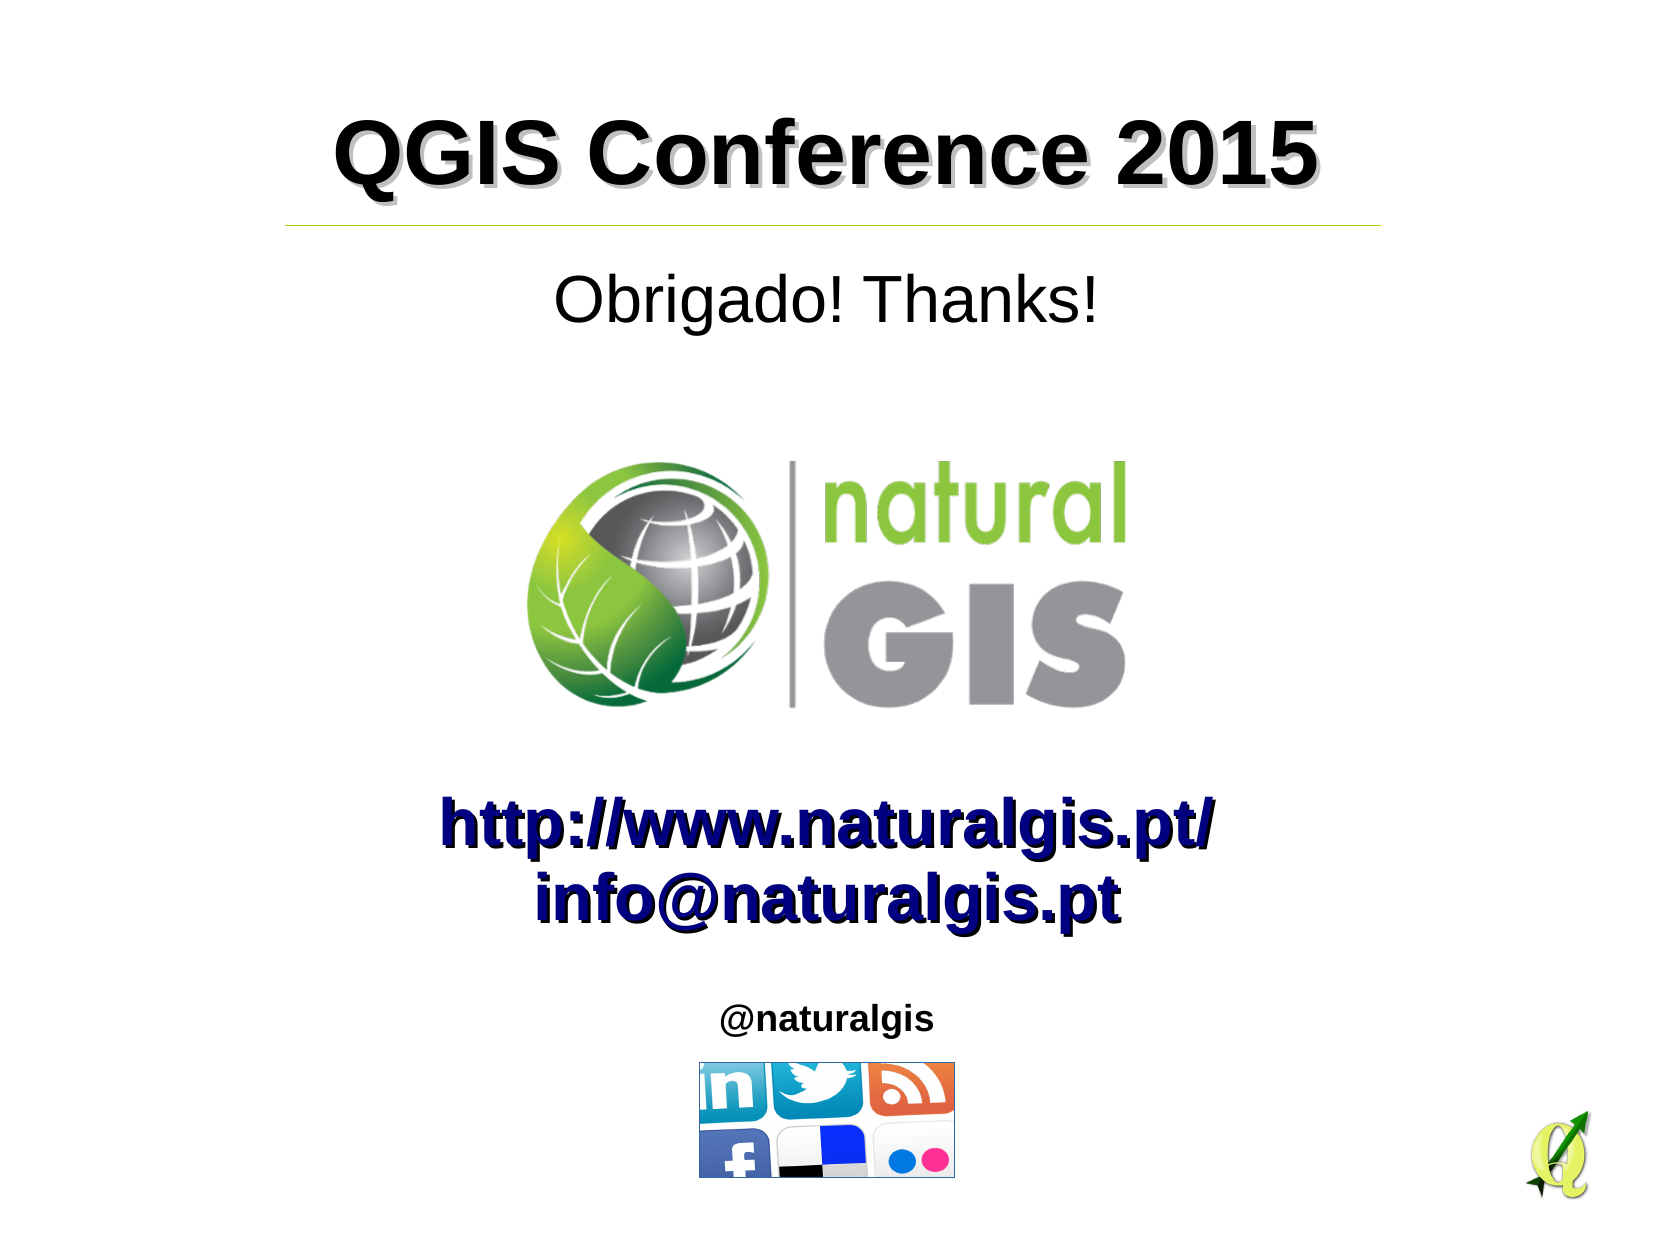

# QGIS Conference 2015
Obrigado! Thanks!
http://www.naturalgis.pt/
info@naturalgis.pt
@naturalgis